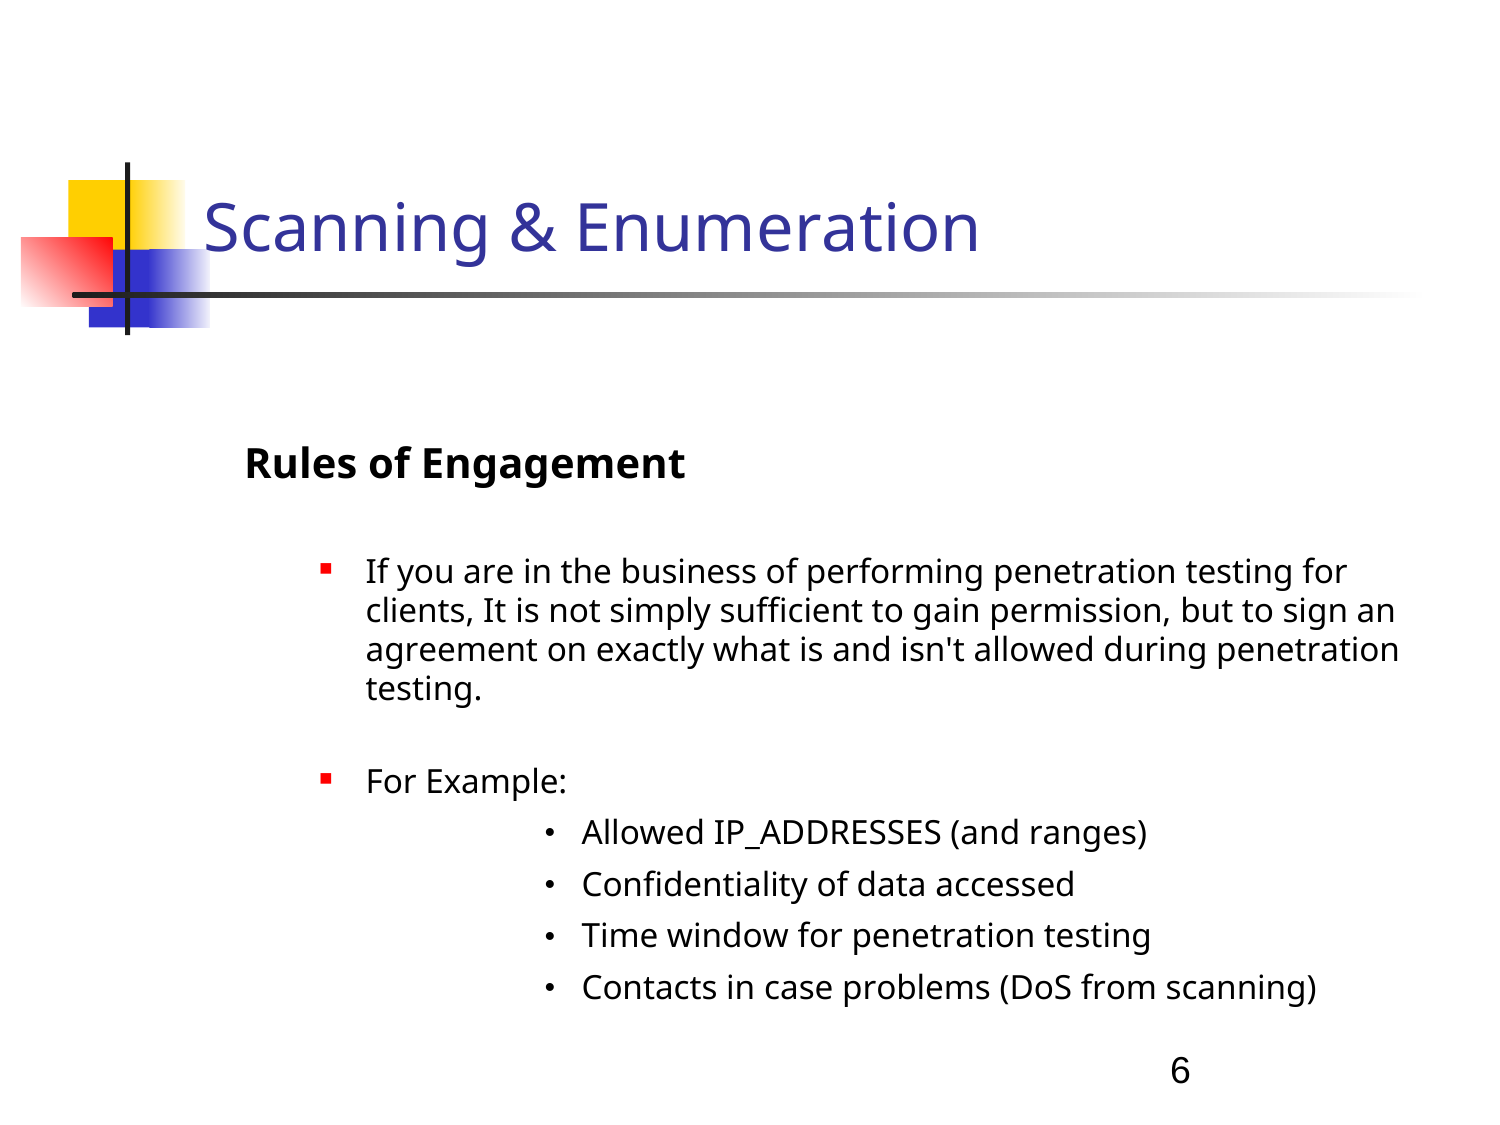

# Scanning & Enumeration
Rules of Engagement
If you are in the business of performing penetration testing for clients, It is not simply sufficient to gain permission, but to sign an agreement on exactly what is and isn't allowed during penetration testing.
For Example:
Allowed IP_ADDRESSES (and ranges)
Confidentiality of data accessed
Time window for penetration testing
Contacts in case problems (DoS from scanning)
6